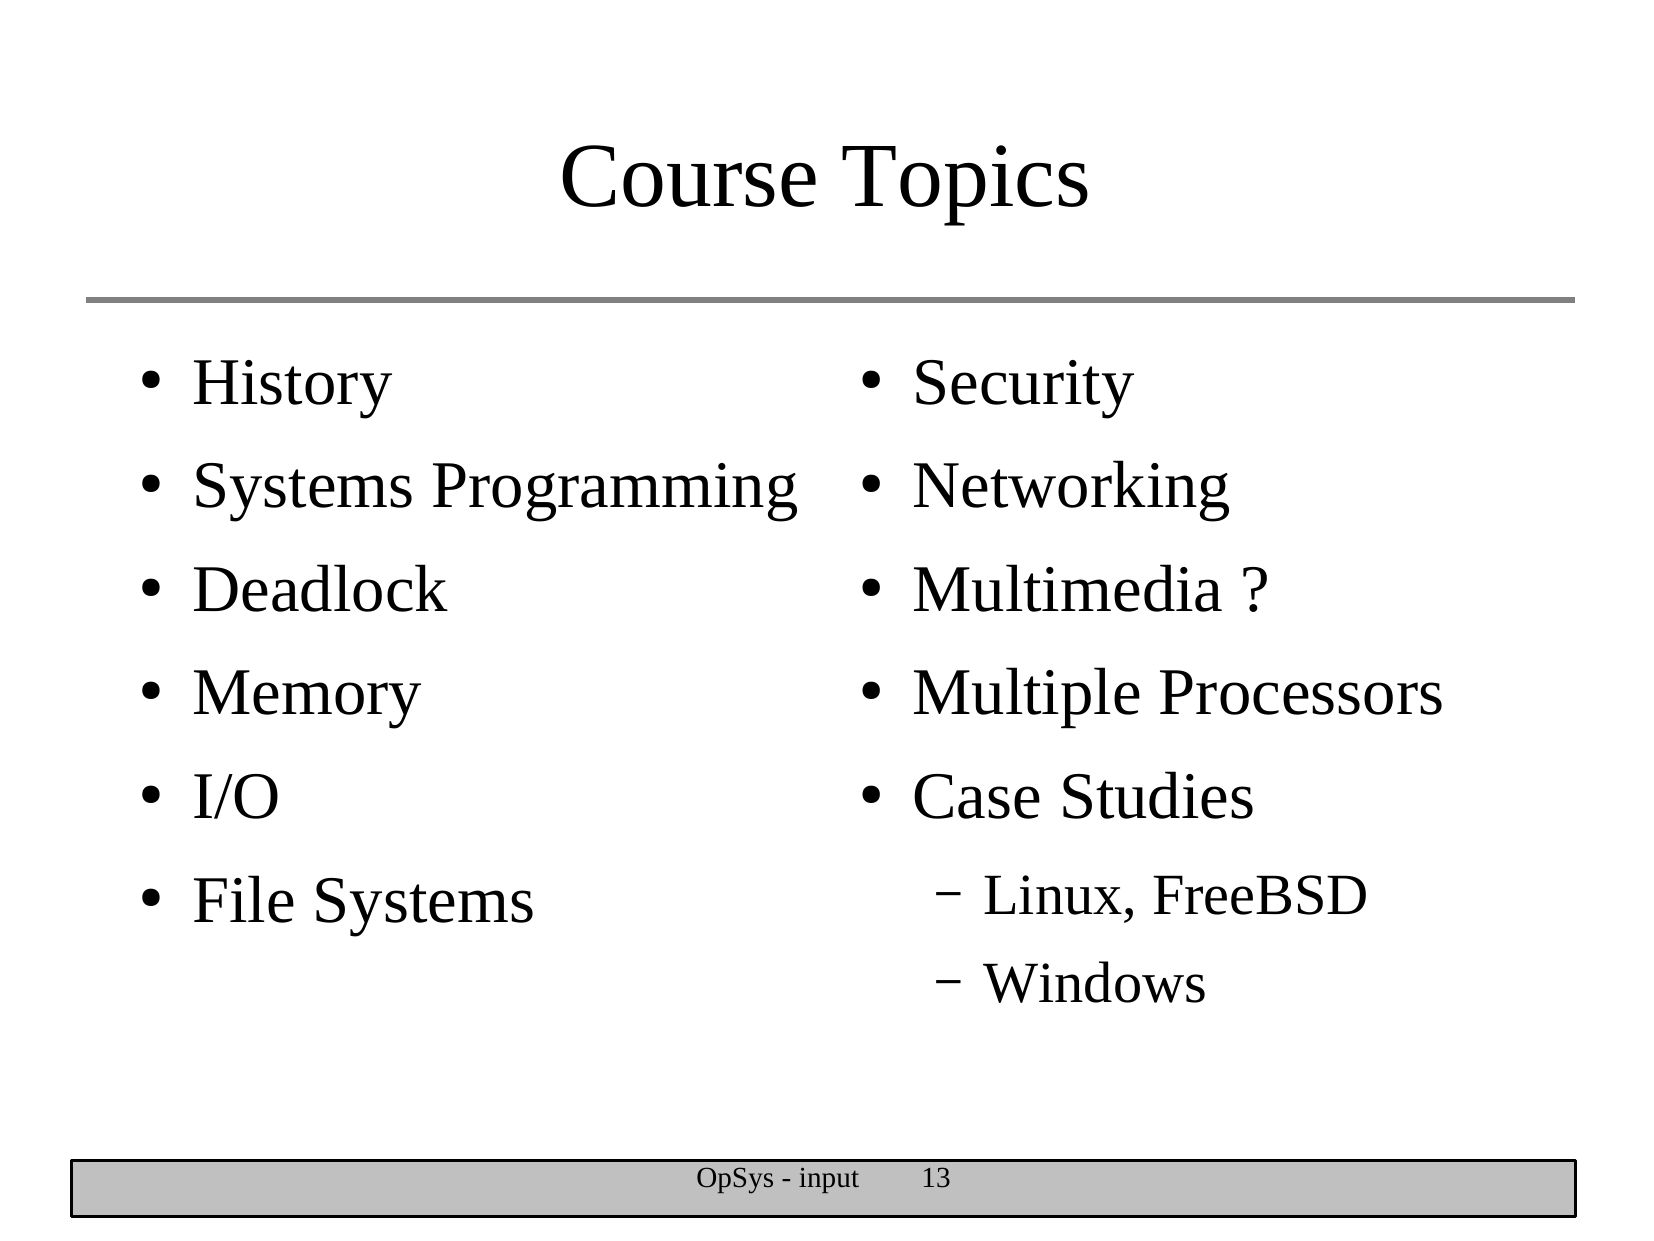

# Course Topics
History
Systems Programming
Deadlock
Memory
I/O
File Systems
Security
Networking
Multimedia ?
Multiple Processors
Case Studies
Linux, FreeBSD
Windows